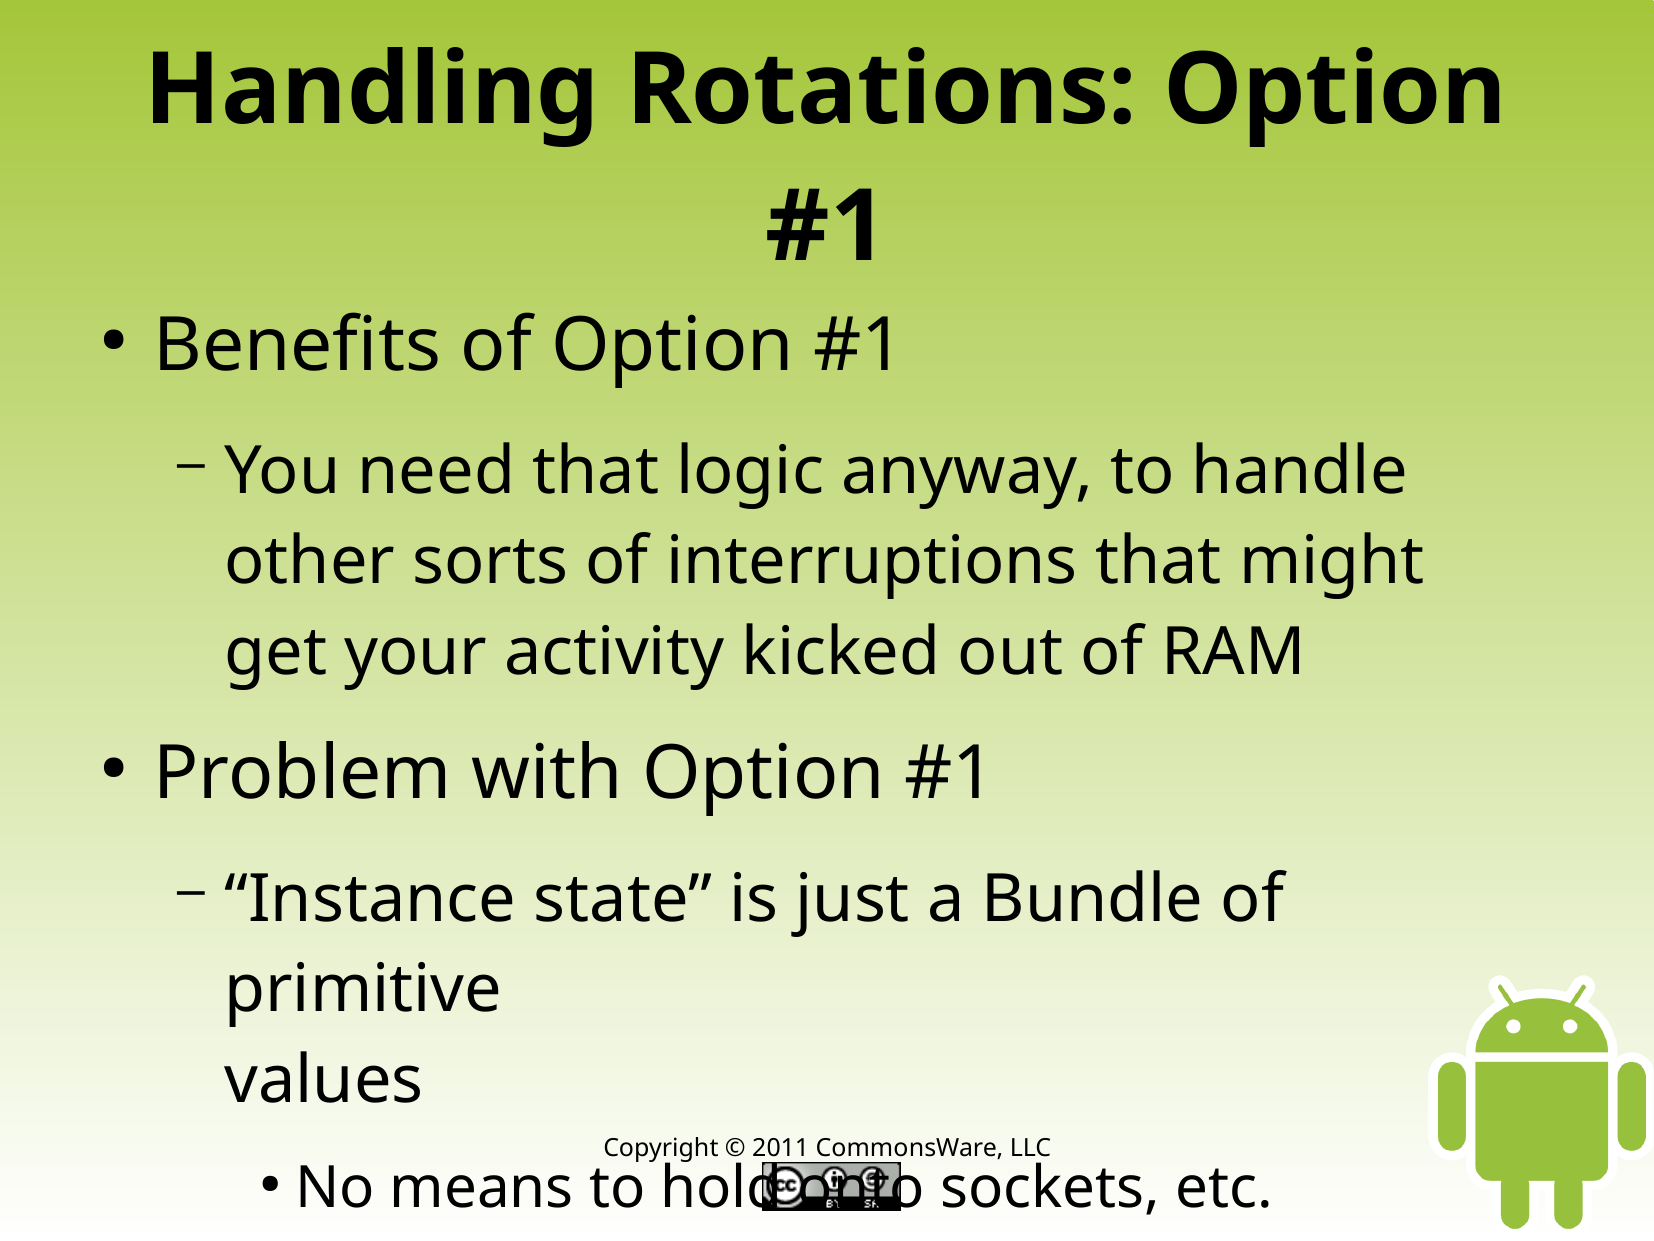

# Handling Rotations: Option #1
Benefits of Option #1
You need that logic anyway, to handle other sorts of interruptions that might get your activity kicked out of RAM
Problem with Option #1
“Instance state” is just a Bundle of primitive
values
No means to hold onto sockets, etc.